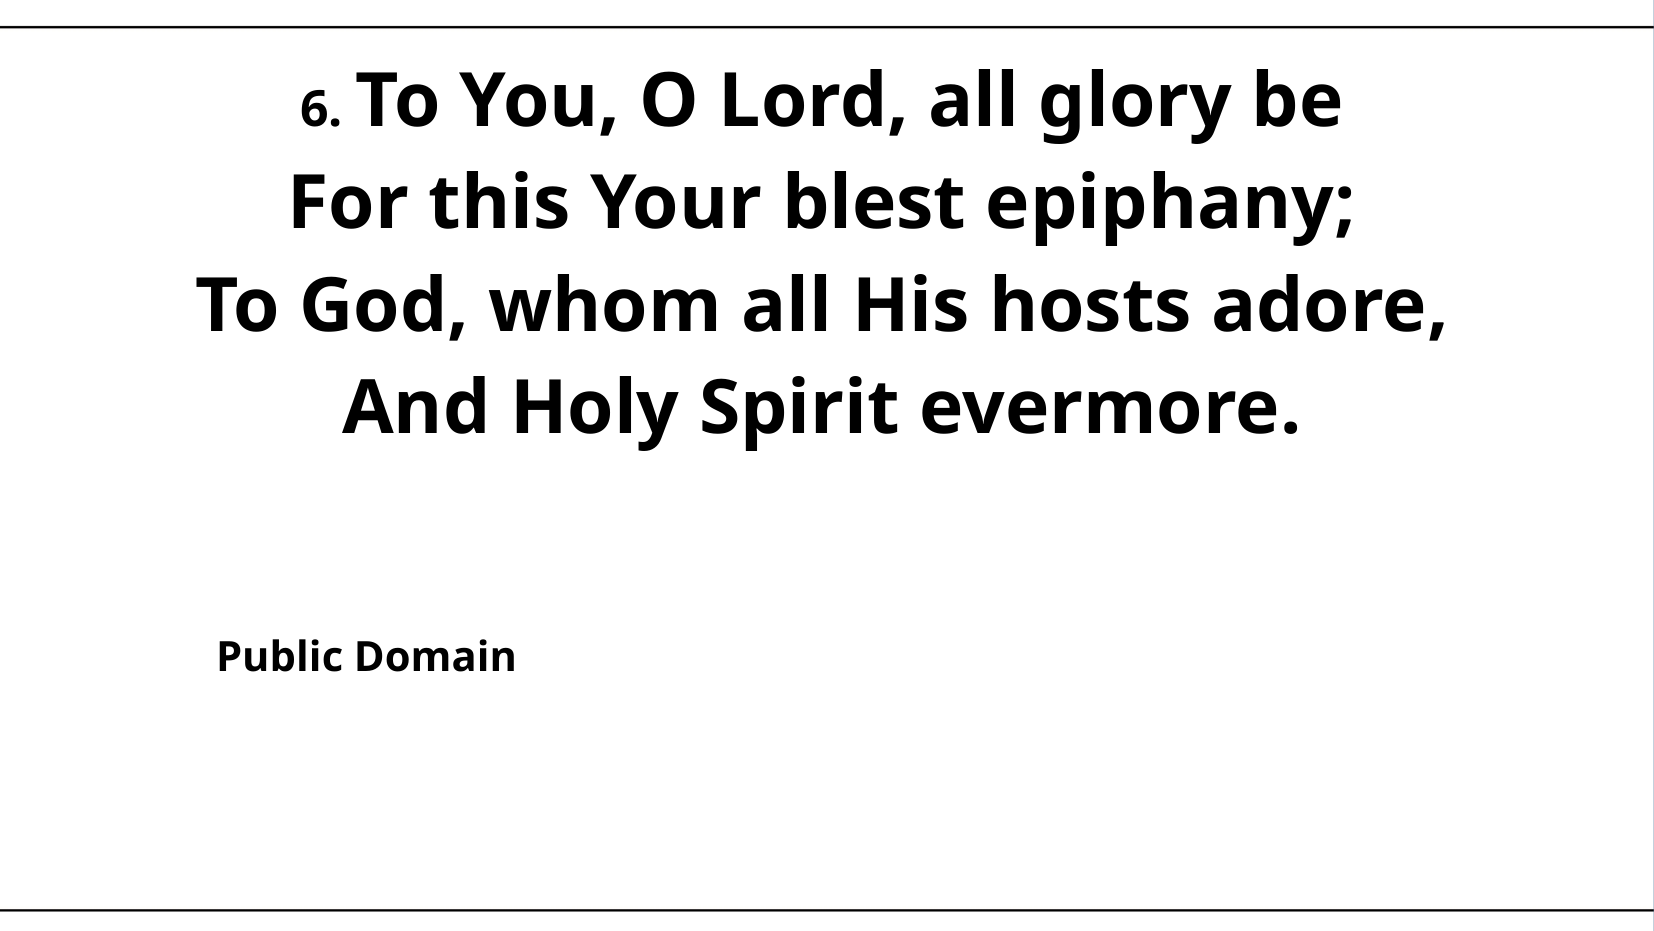

6. To You, O Lord, all glory be
For this Your blest epiphany;
To God, whom all His hosts adore,
And Holy Spirit evermore.
 Public Domain